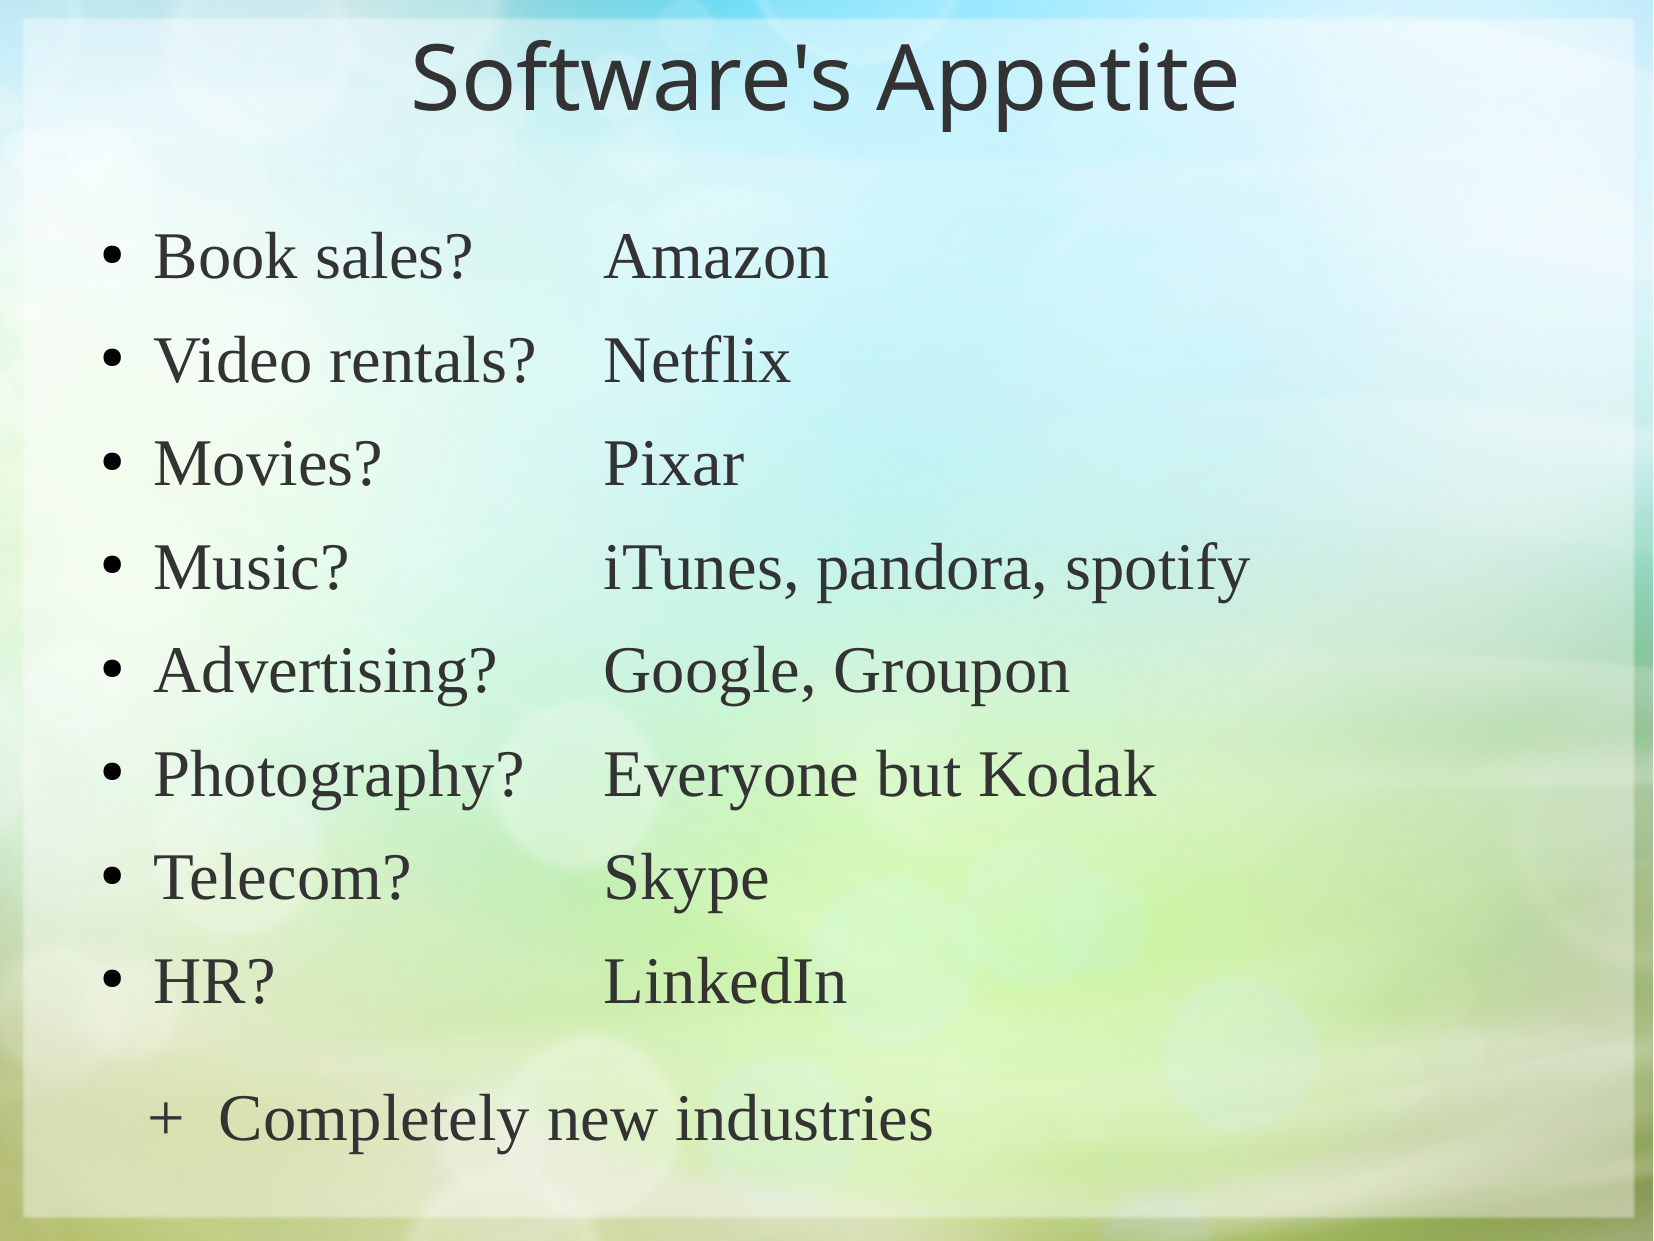

# Software's Appetite
Book sales? 		Amazon
Video rentals? 	Netflix
Movies?			Pixar
Music? 				iTunes, pandora, spotify
Advertising? 		Google, Groupon
Photography?		Everyone but Kodak
Telecom? 			Skype
HR?					LinkedIn
+ Completely new industries